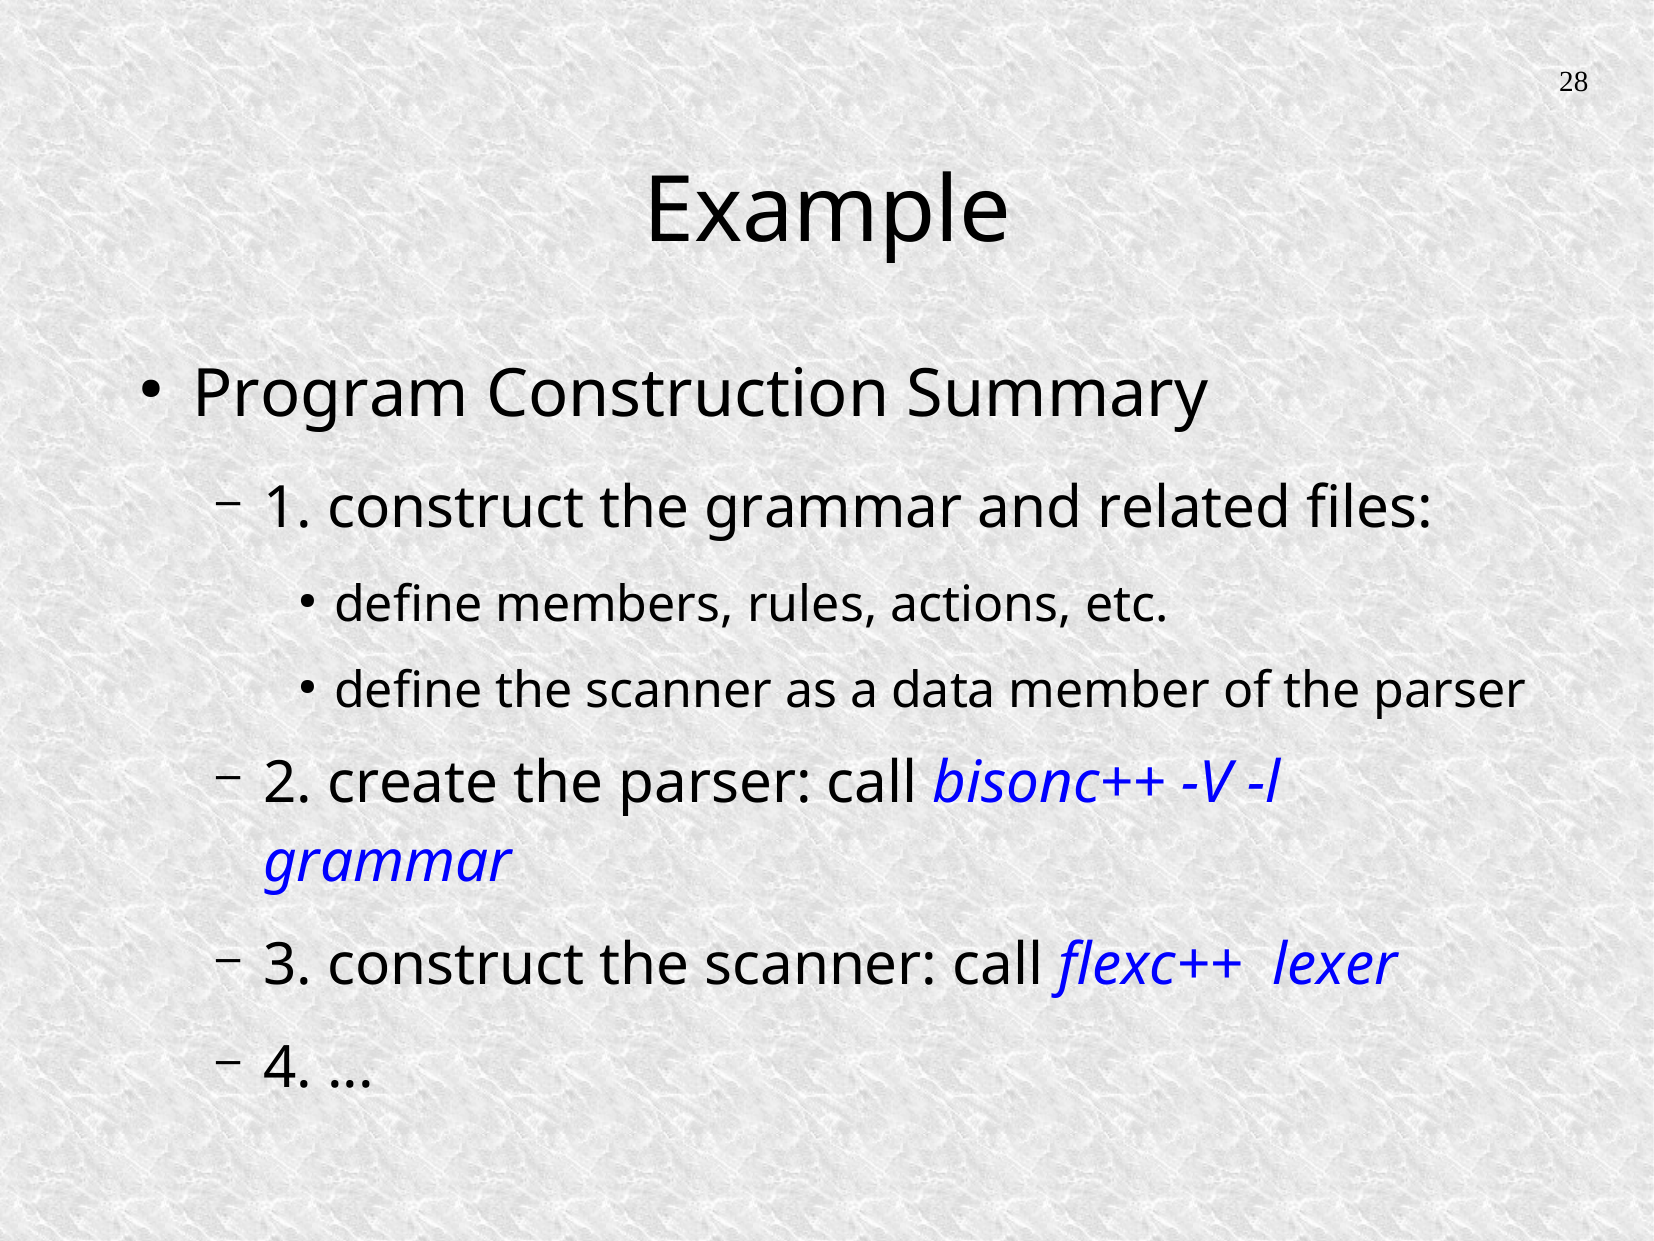

28
# Example
Program Construction Summary
1. construct the grammar and related files:
define members, rules, actions, etc.
define the scanner as a data member of the parser
2. create the parser: call bisonc++ -V -l grammar
3. construct the scanner: call flexc++ lexer
4. ...